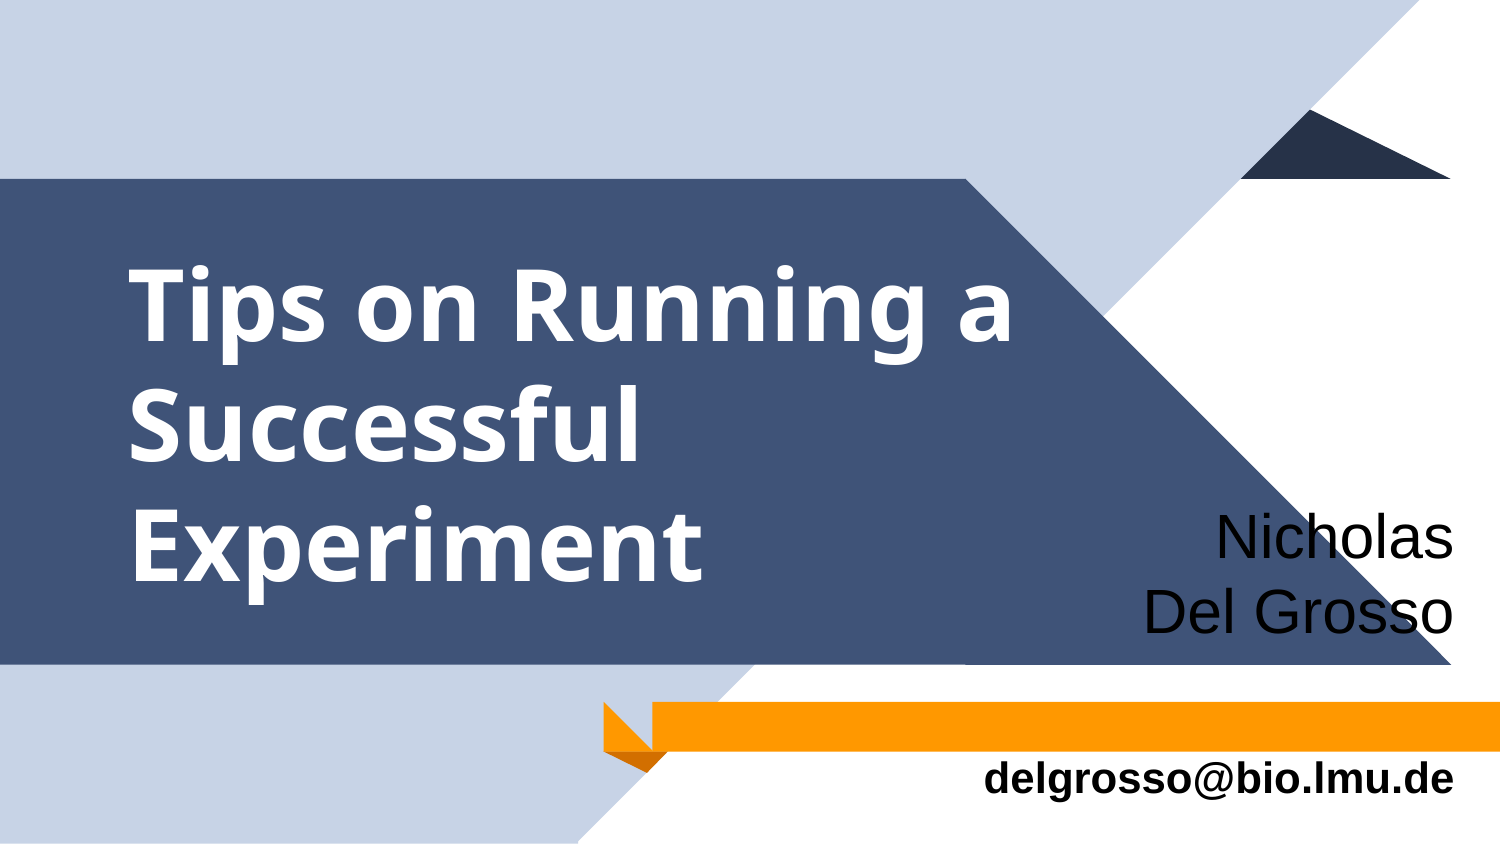

# Tips on Running a Successful Experiment
Nicholas
Del Grosso
delgrosso@bio.lmu.de